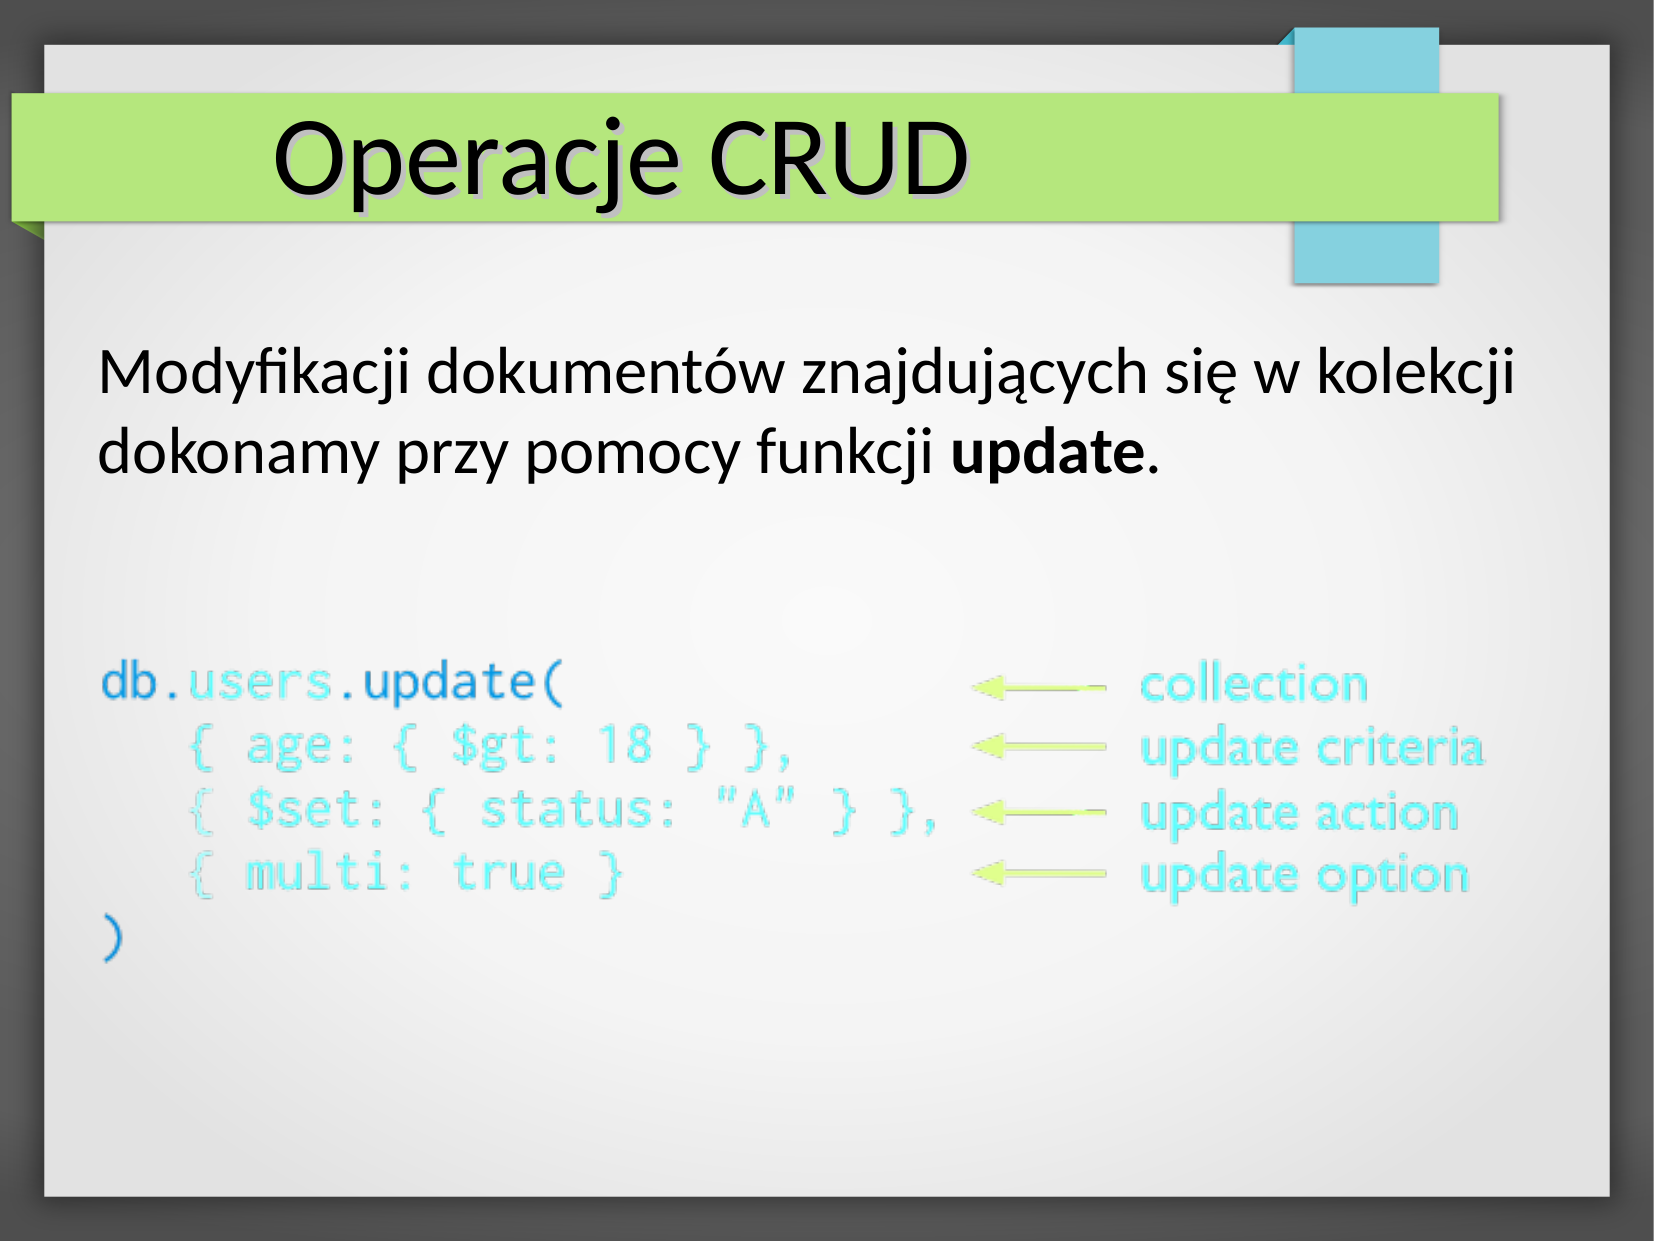

Operacje CRUD
Modyfikacji dokumentów znajdujących się w kolekcji dokonamy przy pomocy funkcji update.